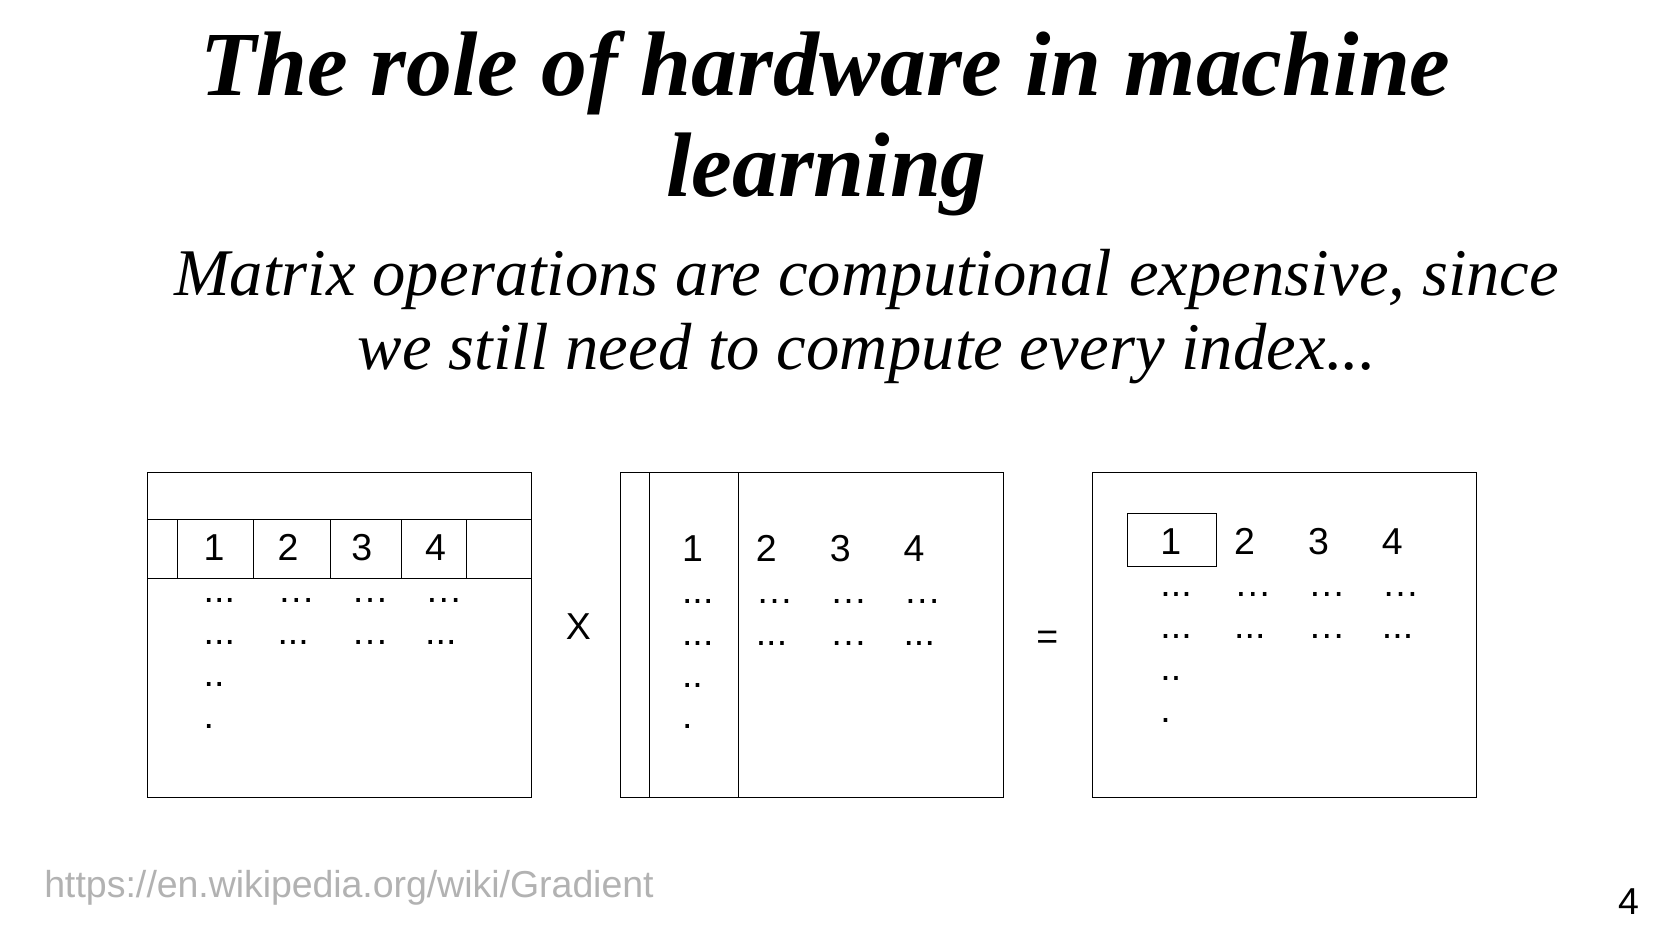

# The role of hardware in machine learning
Matrix operations are computional expensive, since we still need to compute every index...
1	2	3	4
...	…	…	…
...	...	…	...
..
.
1	2	3	4
...	…	…	…
...	...	…	...
..
.
1	2	3	4
...	…	…	…
...	...	…	...
..
.
X
=
https://en.wikipedia.org/wiki/Gradient
4